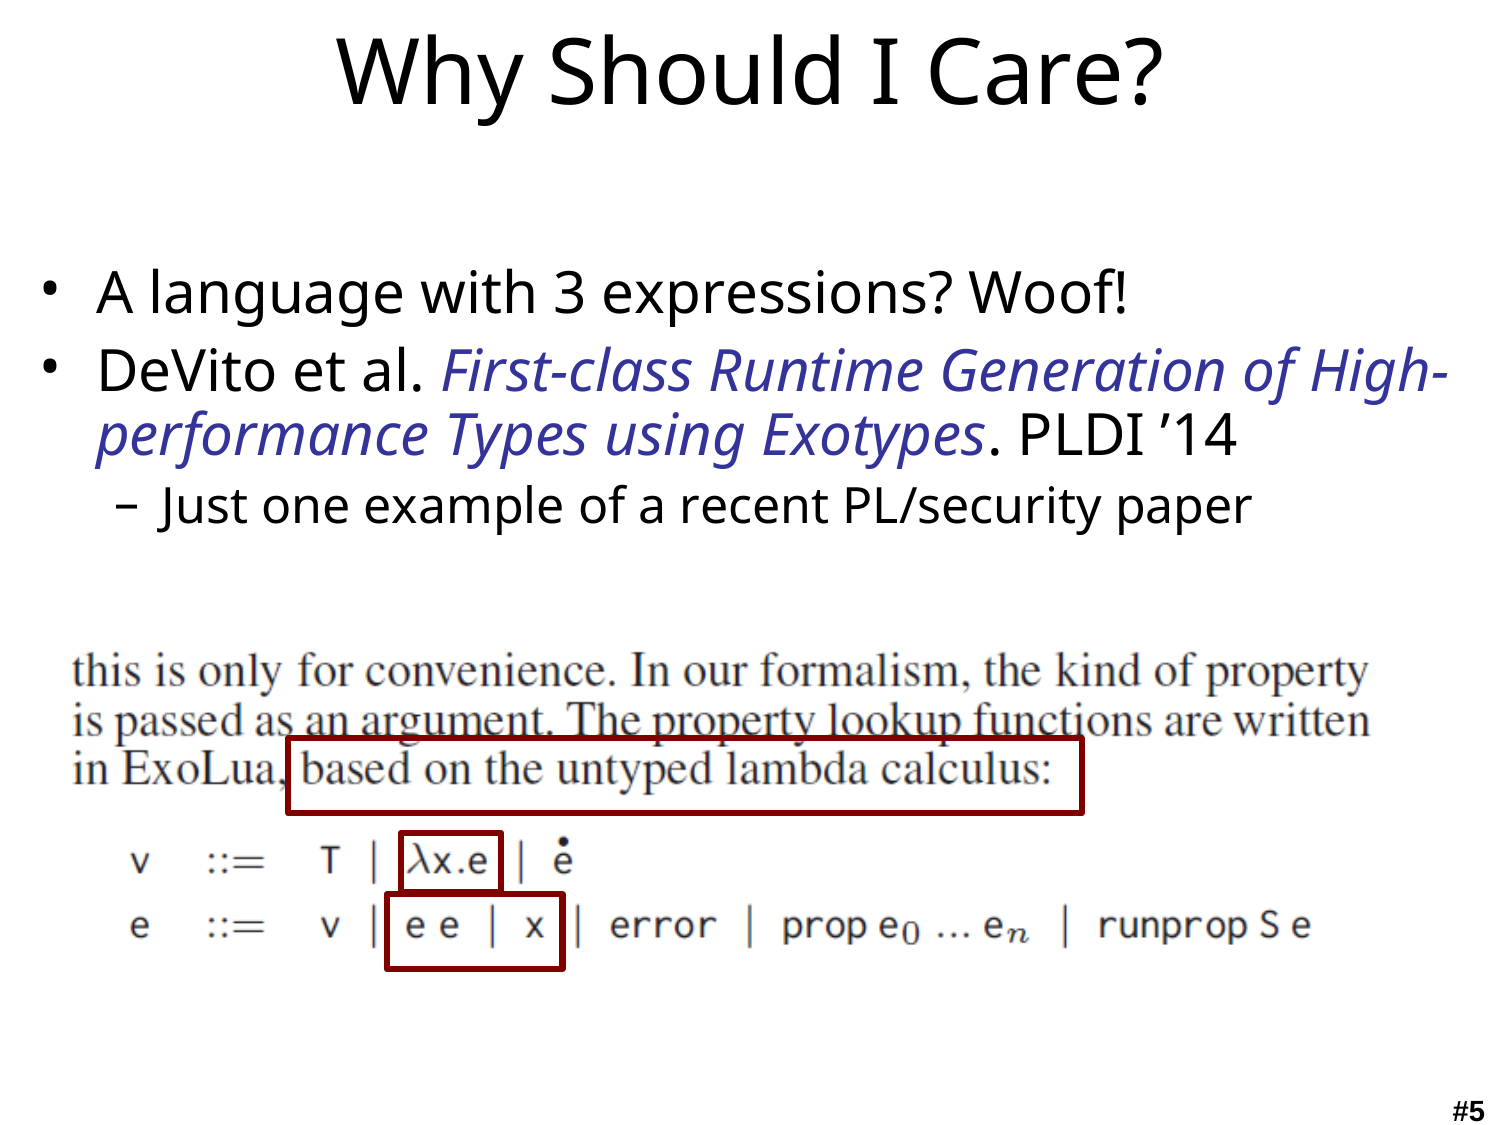

# Why Should I Care?
A language with 3 expressions? Woof!
DeVito et al. First-class Runtime Generation of High-performance Types using Exotypes. PLDI ’14
Just one example of a recent PL/security paper
5